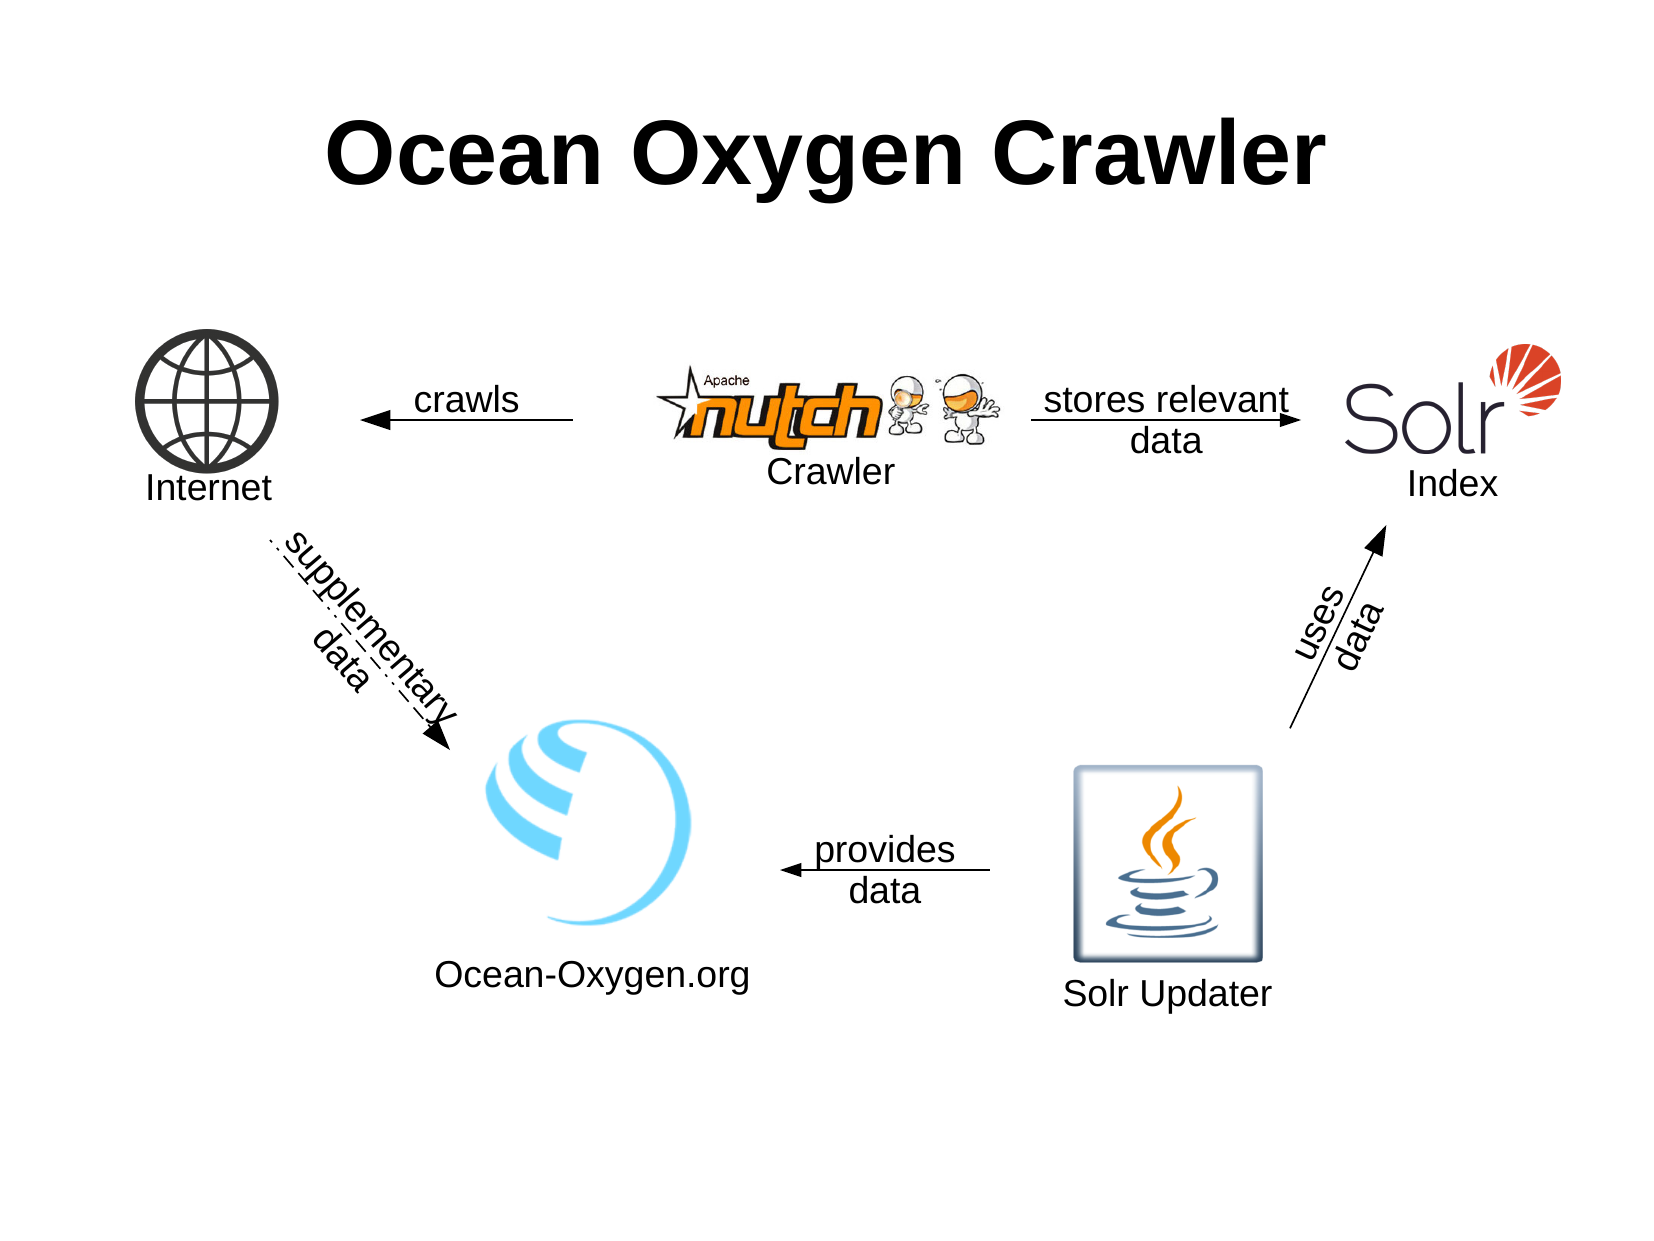

# Ocean Oxygen Crawler
Internet
Index
Crawler
crawls
stores relevant
data
uses
data
supplementary
data
Ocean-Oxygen.org
Solr Updater
provides
data